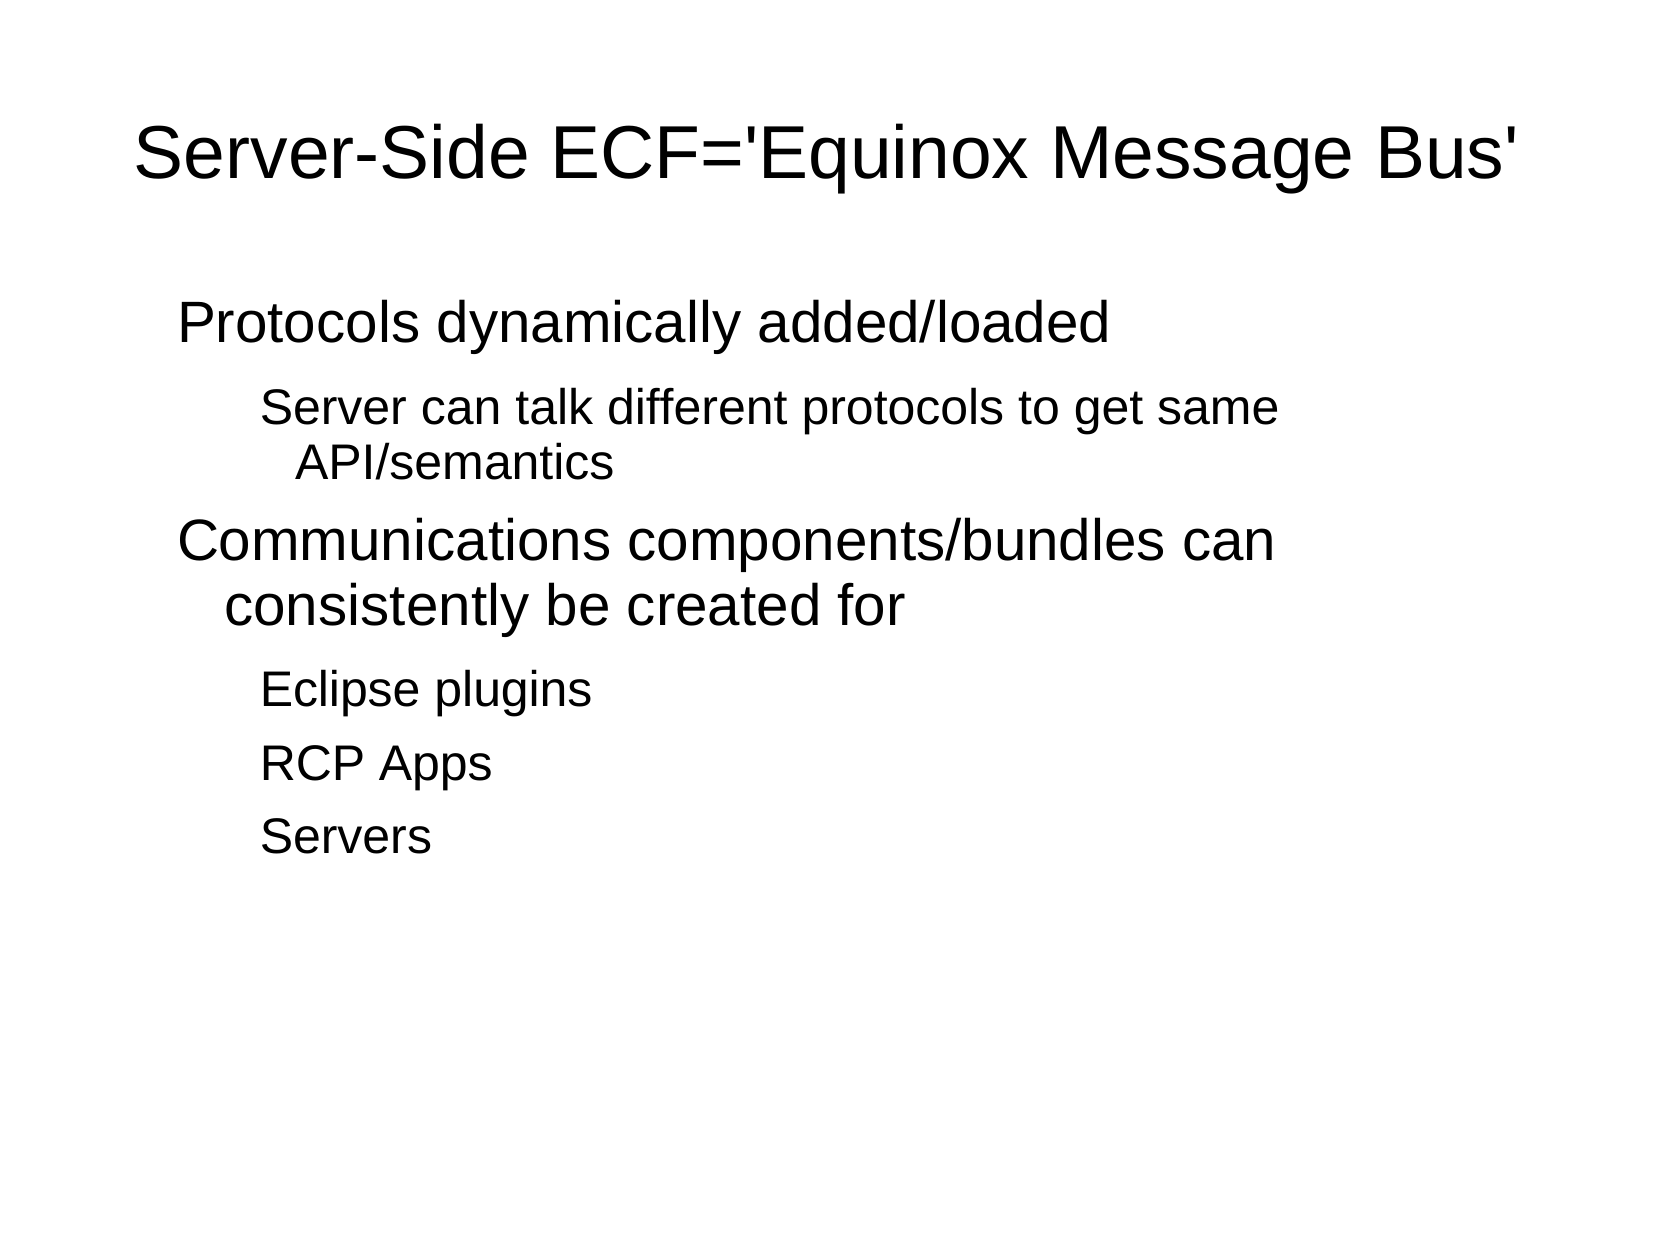

# Server-Side ECF='Equinox Message Bus'
Protocols dynamically added/loaded
Server can talk different protocols to get same API/semantics
Communications components/bundles can consistently be created for
Eclipse plugins
RCP Apps
Servers